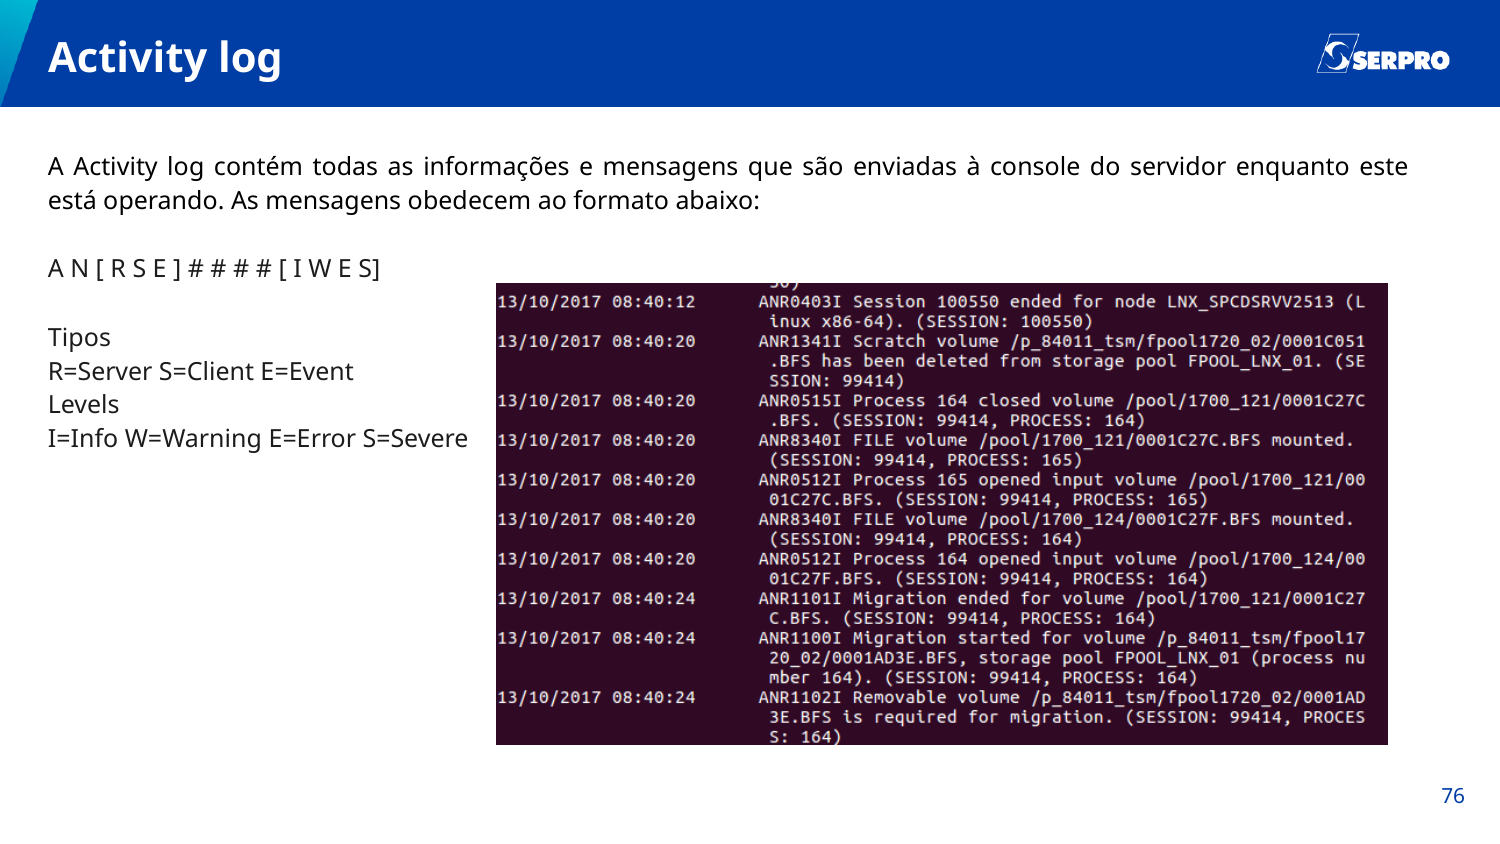

# Activity log
A Activity log contém todas as informações e mensagens que são enviadas à console do servidor enquanto este está operando. As mensagens obedecem ao formato abaixo:
A N [ R S E ] # # # # [ I W E S]
Tipos
R=Server S=Client E=Event
Levels
I=Info W=Warning E=Error S=Severe